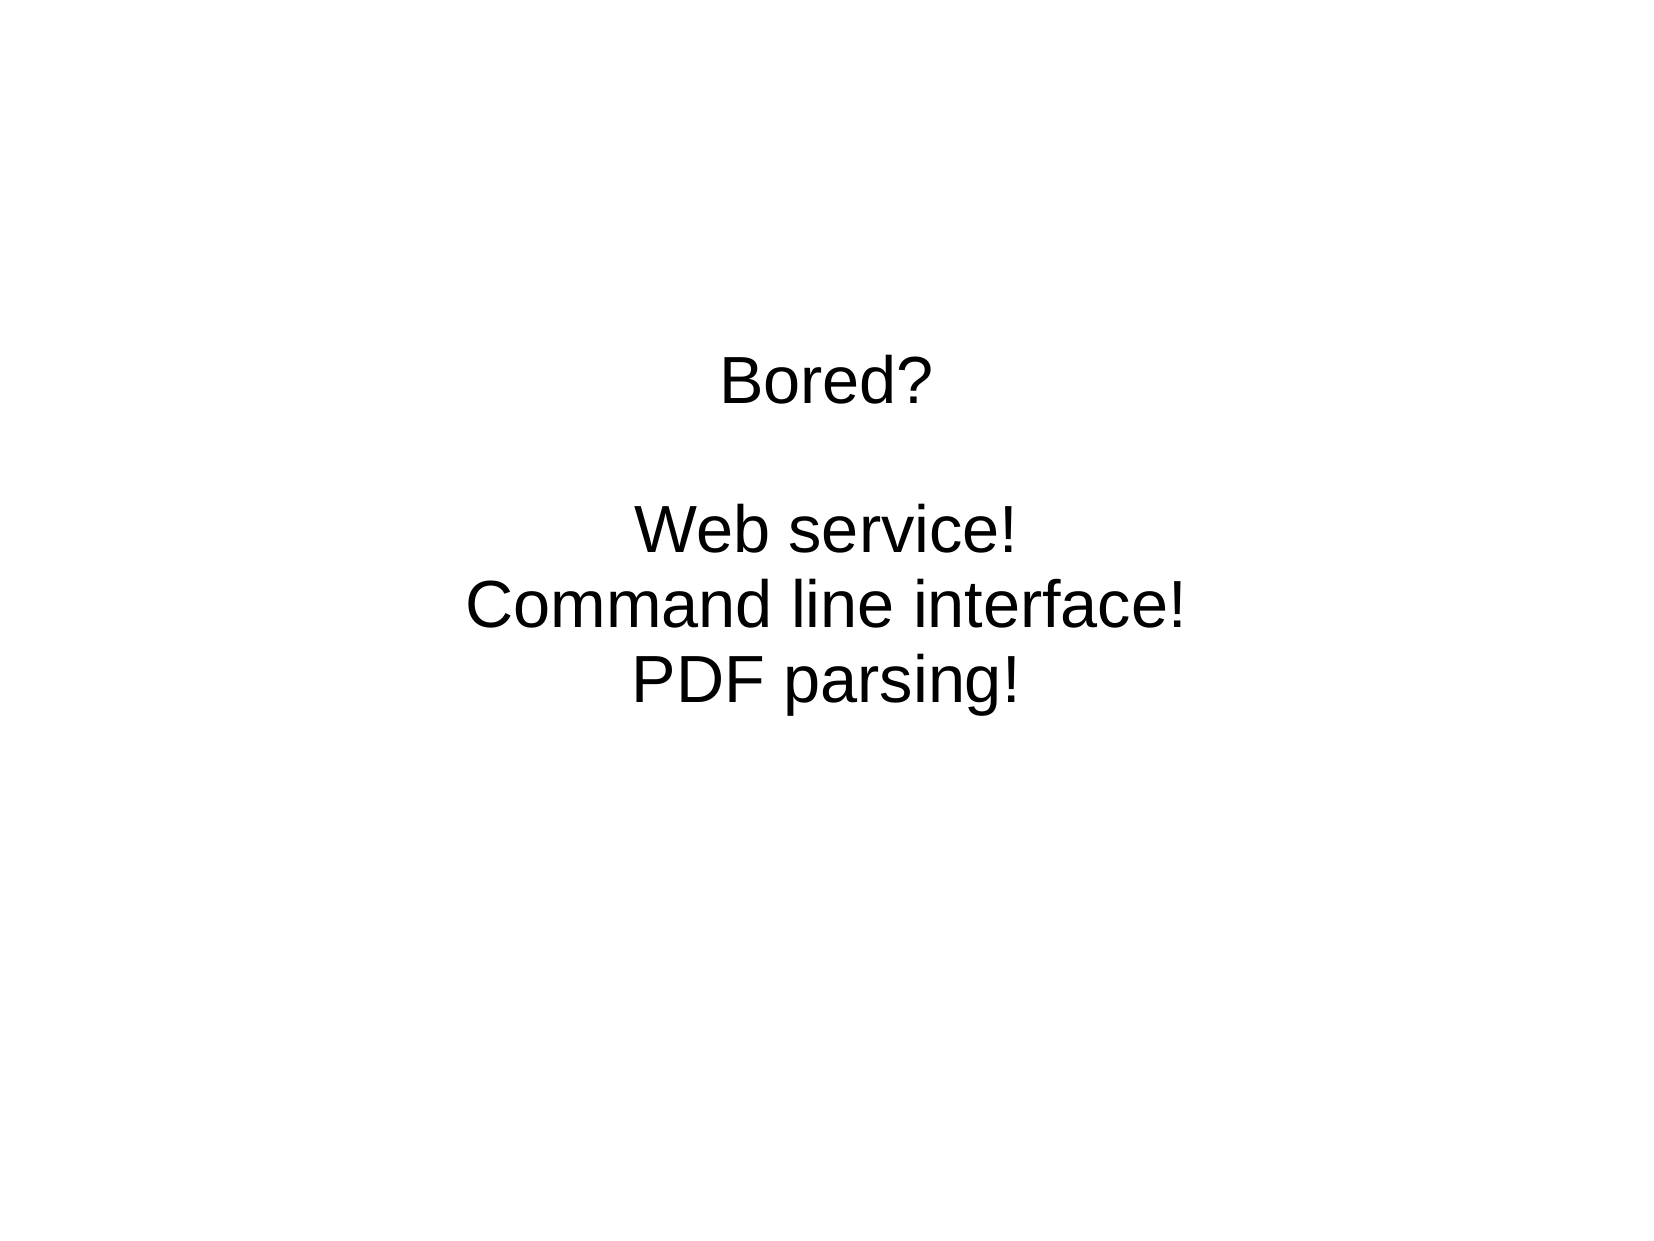

# Bored?
Web service!
Command line interface!
PDF parsing!